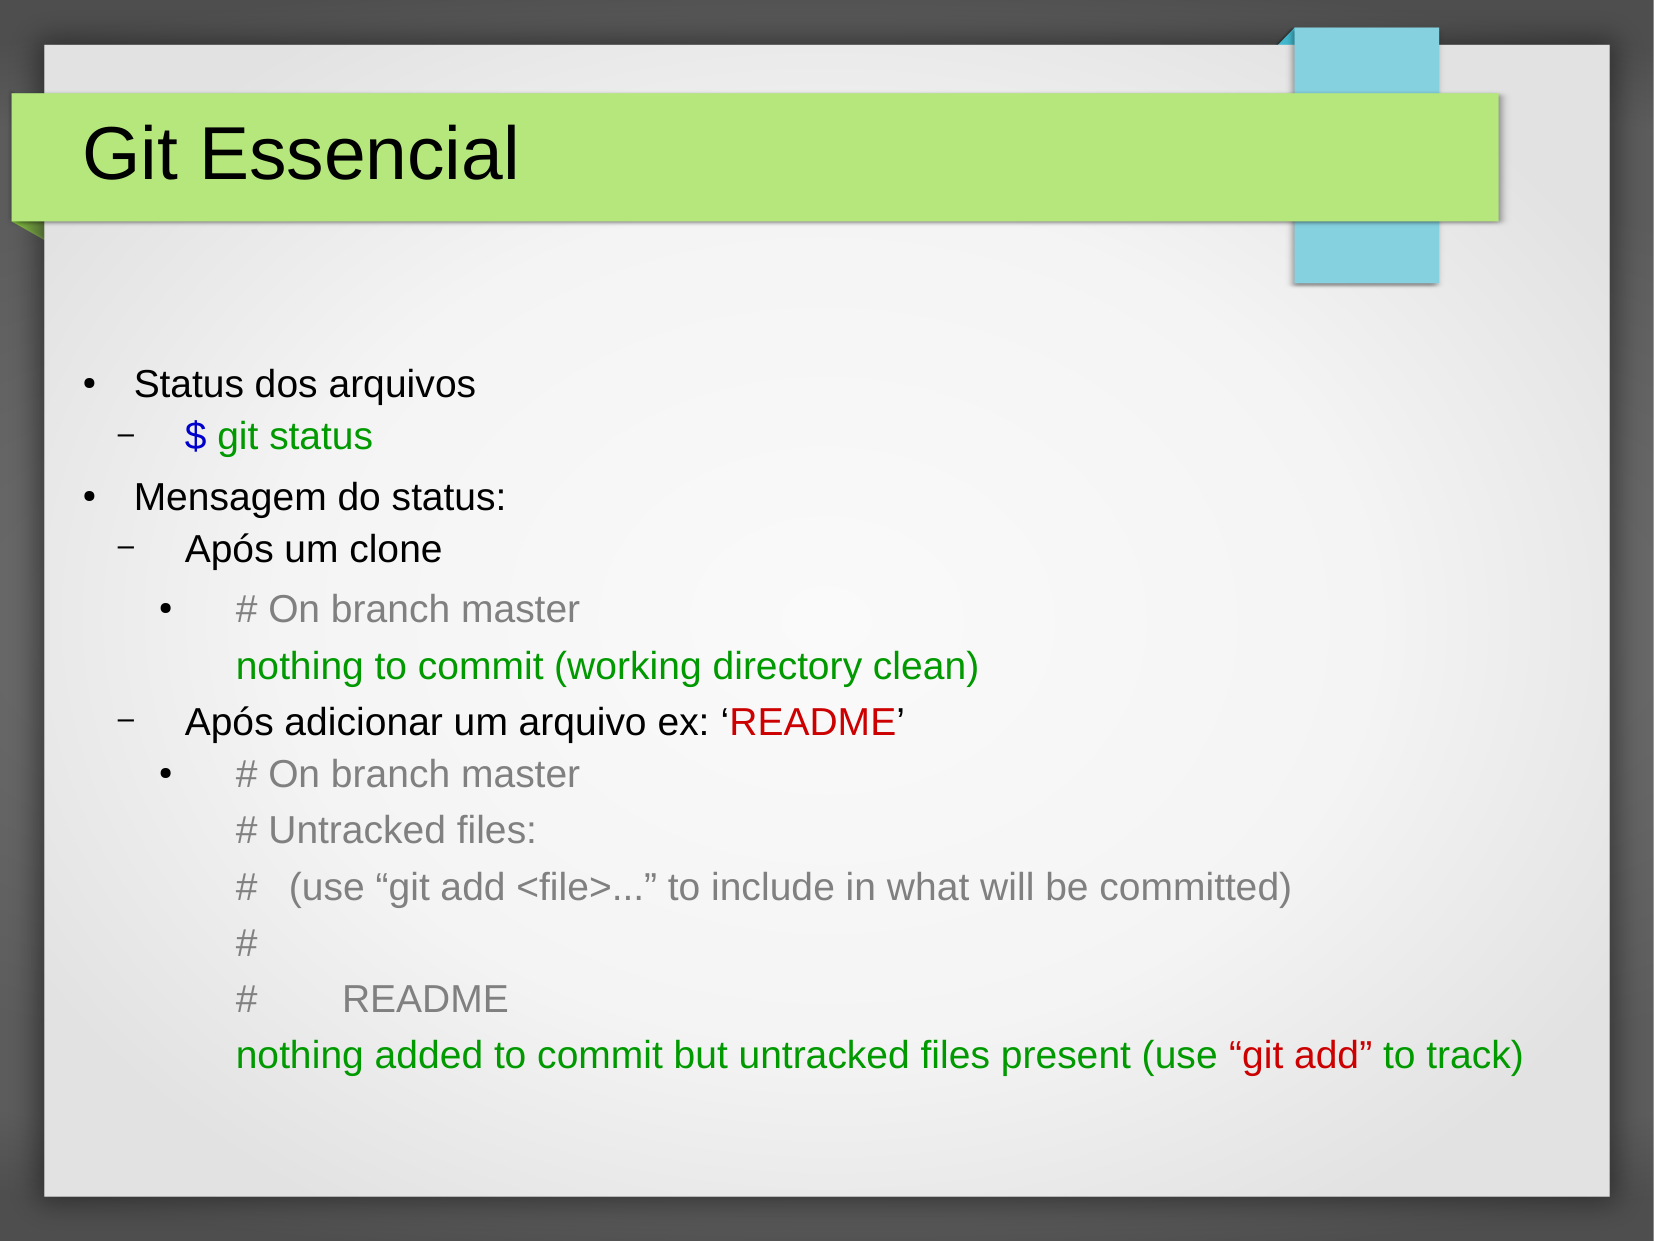

# Git Essencial
Status dos arquivos
$ git status
Mensagem do status:
Após um clone
# On branch master
nothing to commit (working directory clean)
Após adicionar um arquivo ex: ‘README’
# On branch master
# Untracked files:
# 	(use “git add <file>...” to include in what will be committed)
#
# 		README
nothing added to commit but untracked files present (use “git add” to track)